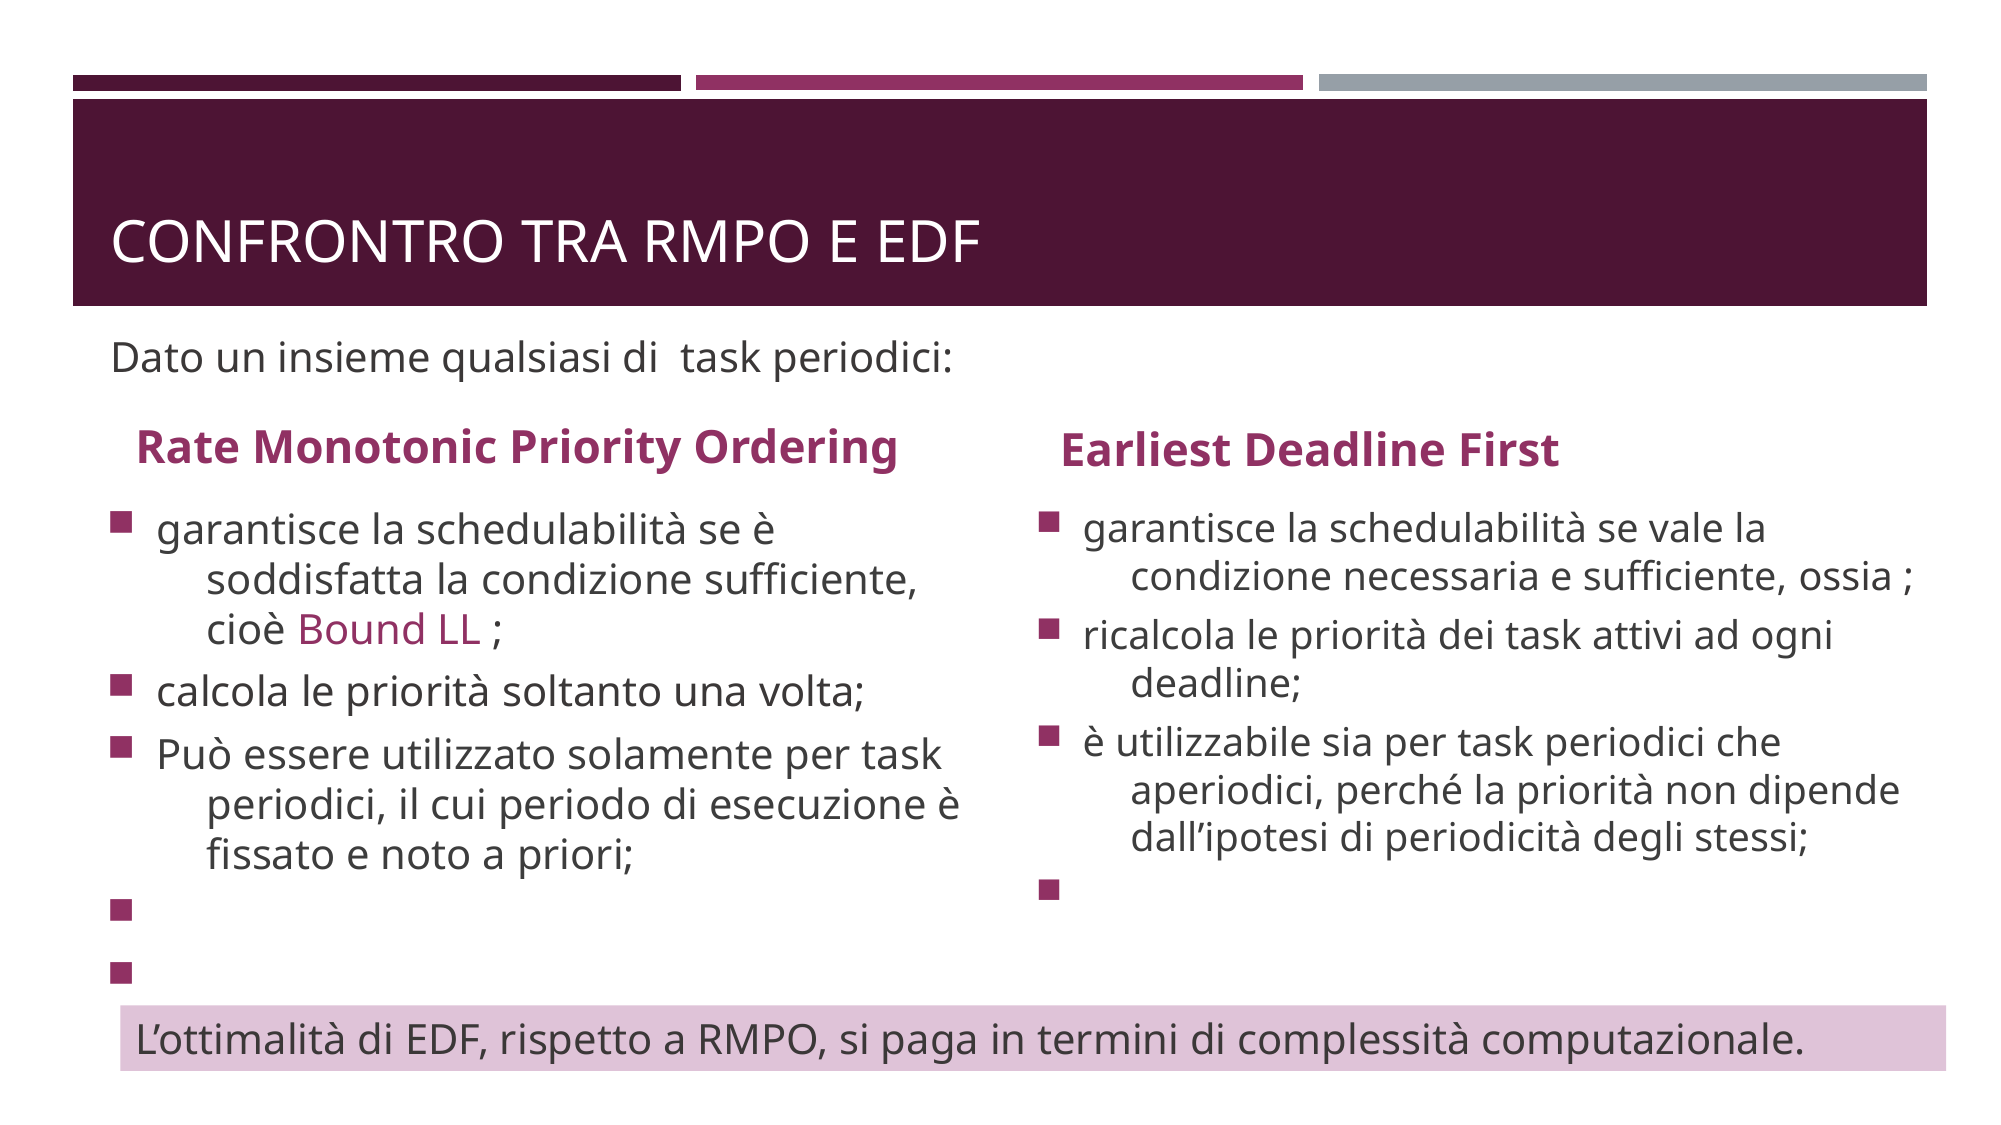

# Confrontro tra rmpo e edf
Dato un insieme qualsiasi di task periodici:
Rate Monotonic Priority Ordering
Earliest Deadline First
garantisce la schedulabilità se è soddisfatta la condizione sufficiente, cioè Bound LL ;
calcola le priorità soltanto una volta;
Può essere utilizzato solamente per task periodici, il cui periodo di esecuzione è fissato e noto a priori;
garantisce la schedulabilità se vale la condizione necessaria e sufficiente, ossia ;
ricalcola le priorità dei task attivi ad ogni deadline;
è utilizzabile sia per task periodici che aperiodici, perché la priorità non dipende dall’ipotesi di periodicità degli stessi;
L’ottimalità di EDF, rispetto a RMPO, si paga in termini di complessità computazionale.